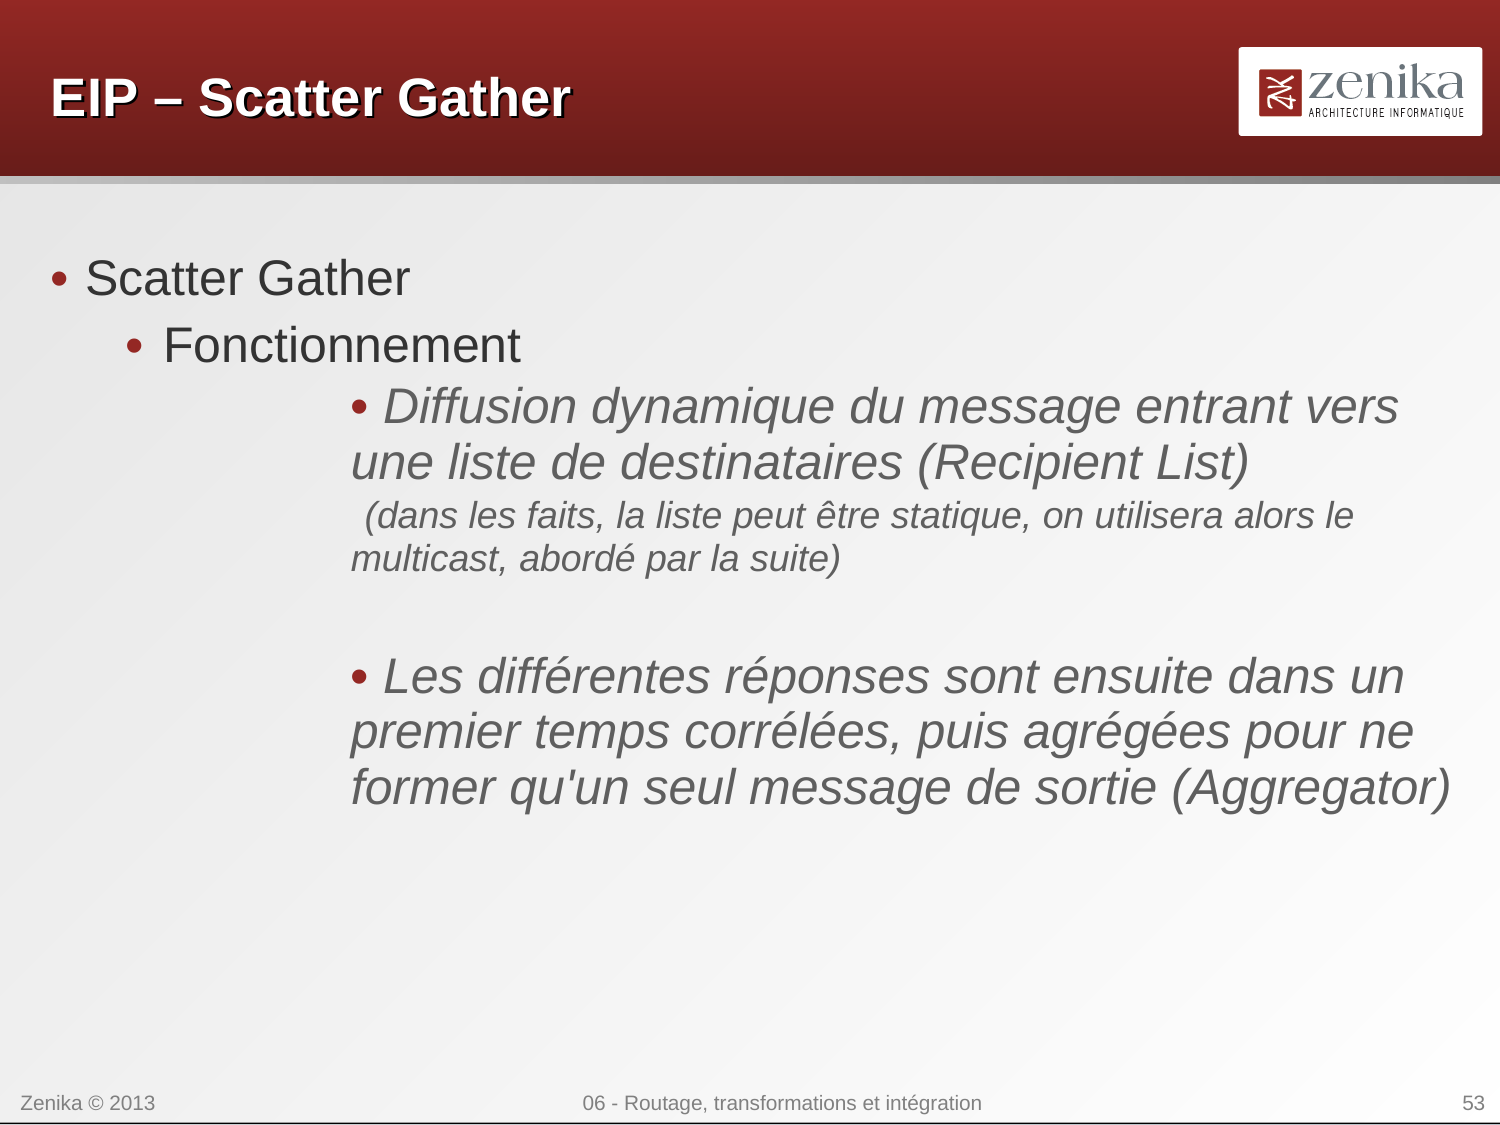

# EIP – Scatter Gather
Scatter Gather
Fonctionnement
 Diffusion dynamique du message entrant vers une liste de destinataires (Recipient List)
(dans les faits, la liste peut être statique, on utilisera alors le multicast, abordé par la suite)
 Les différentes réponses sont ensuite dans un premier temps corrélées, puis agrégées pour ne former qu'un seul message de sortie (Aggregator)